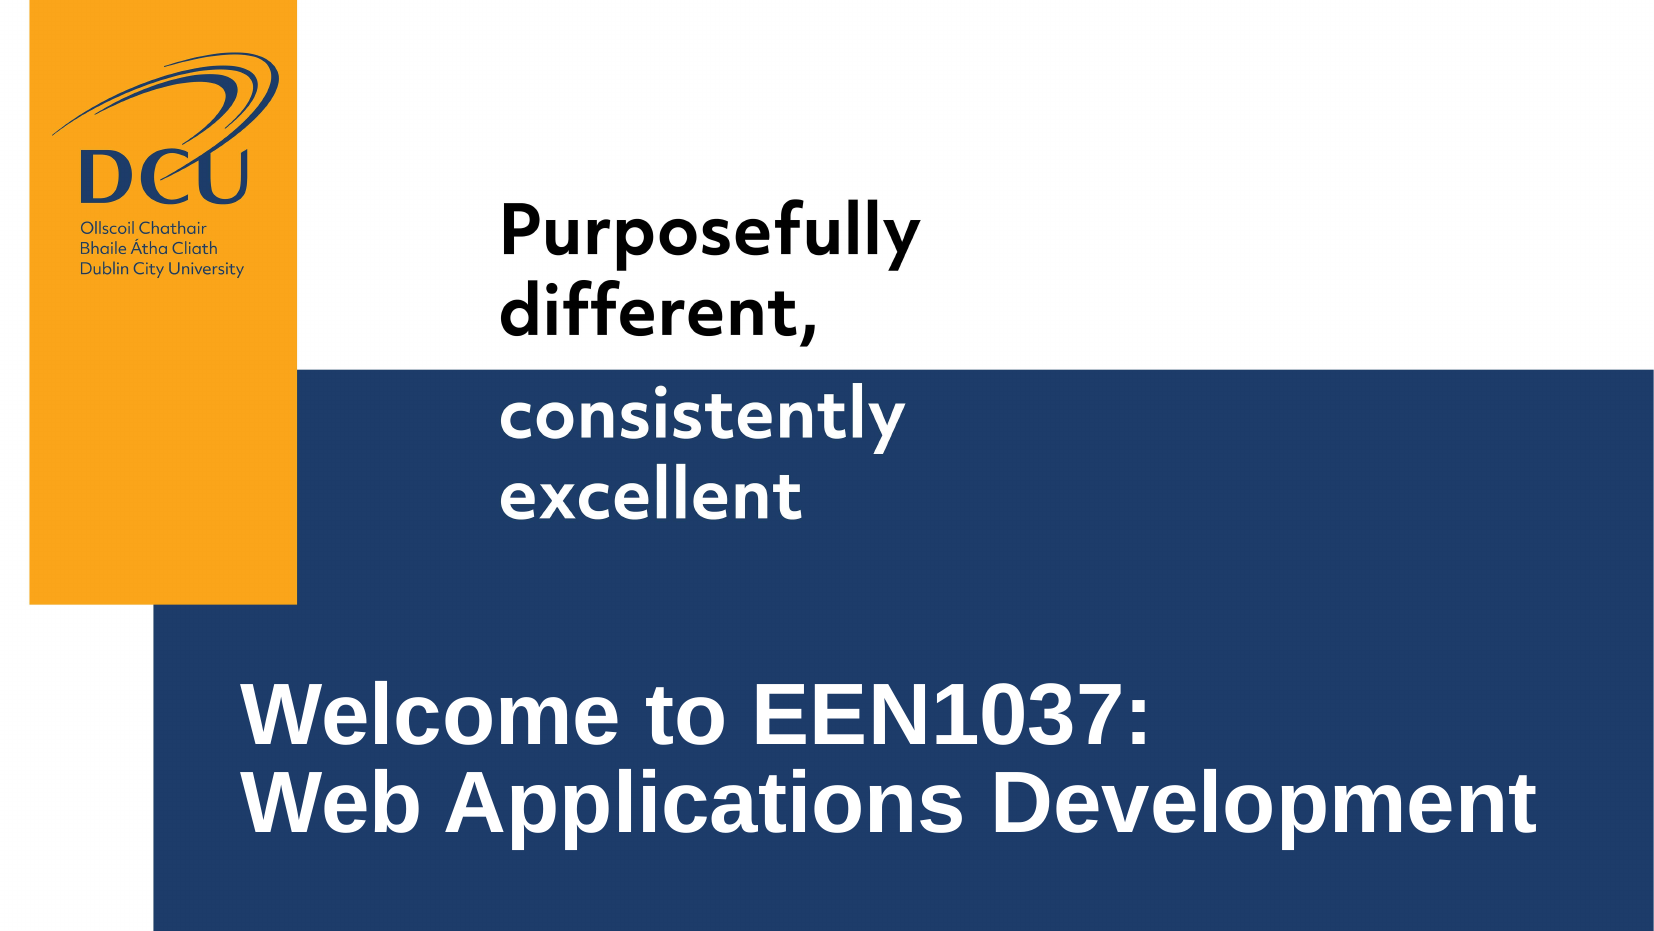

# Welcome to EEN1037: Web Applications Development